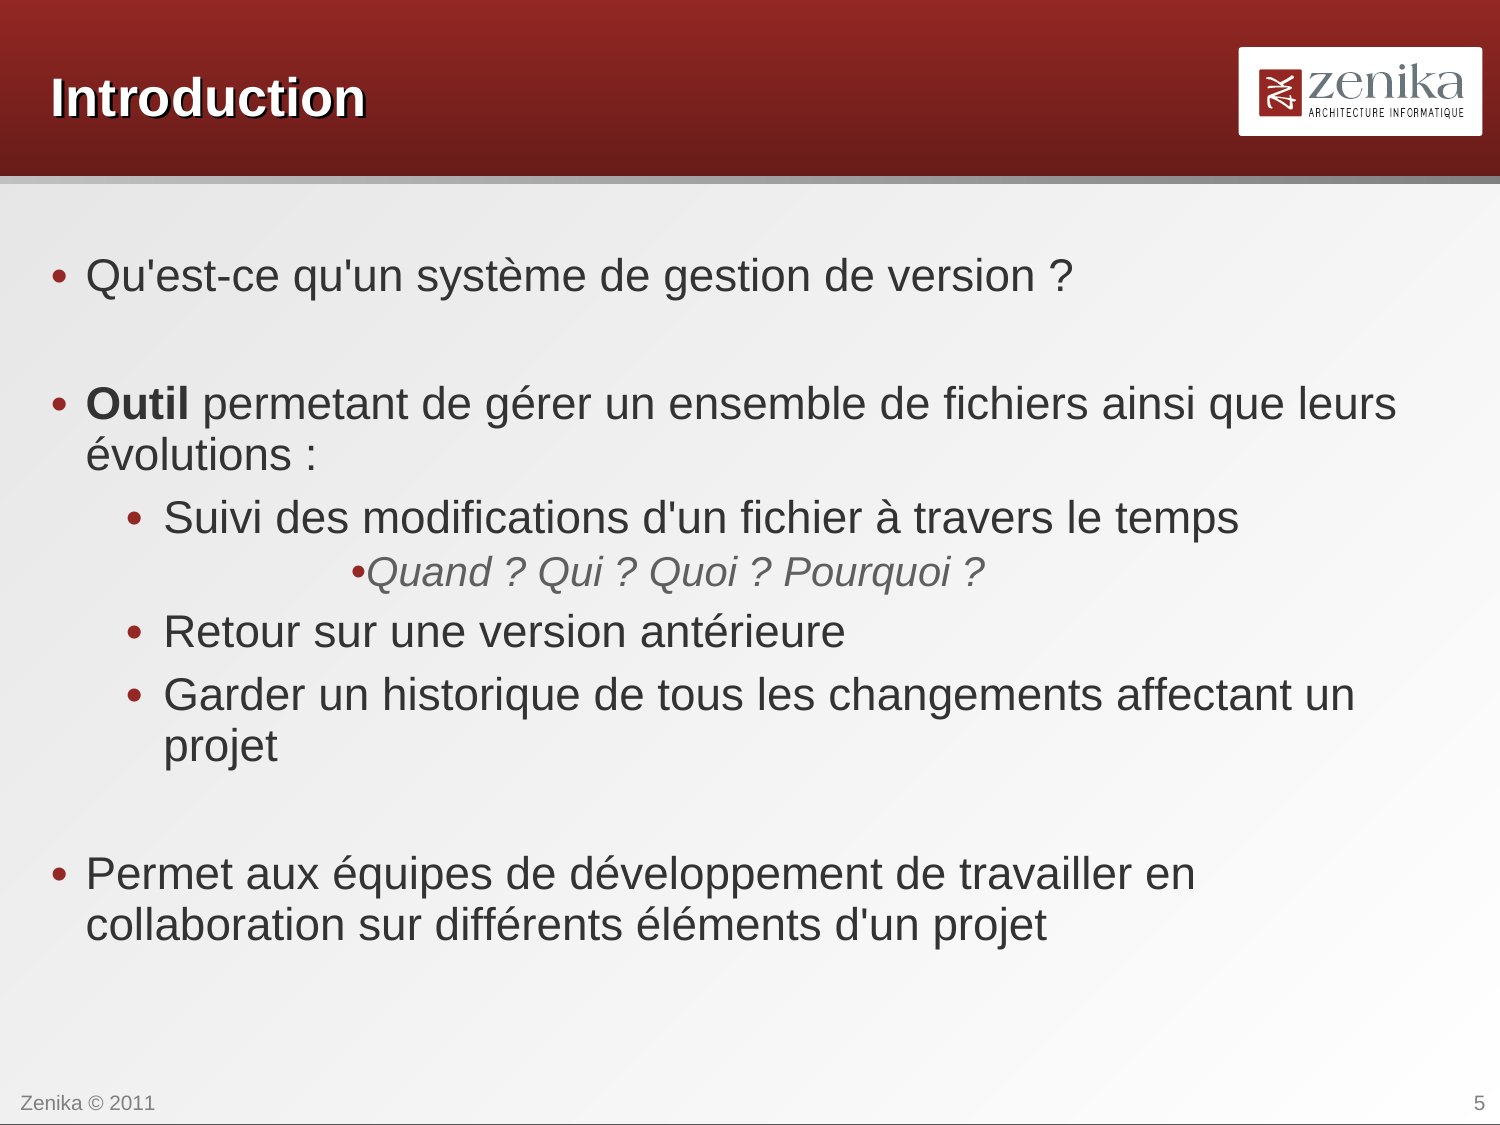

# Introduction
Qu'est-ce qu'un système de gestion de version ?
Outil permetant de gérer un ensemble de fichiers ainsi que leurs évolutions :
Suivi des modifications d'un fichier à travers le temps
Quand ? Qui ? Quoi ? Pourquoi ?
Retour sur une version antérieure
Garder un historique de tous les changements affectant un projet
Permet aux équipes de développement de travailler en collaboration sur différents éléments d'un projet